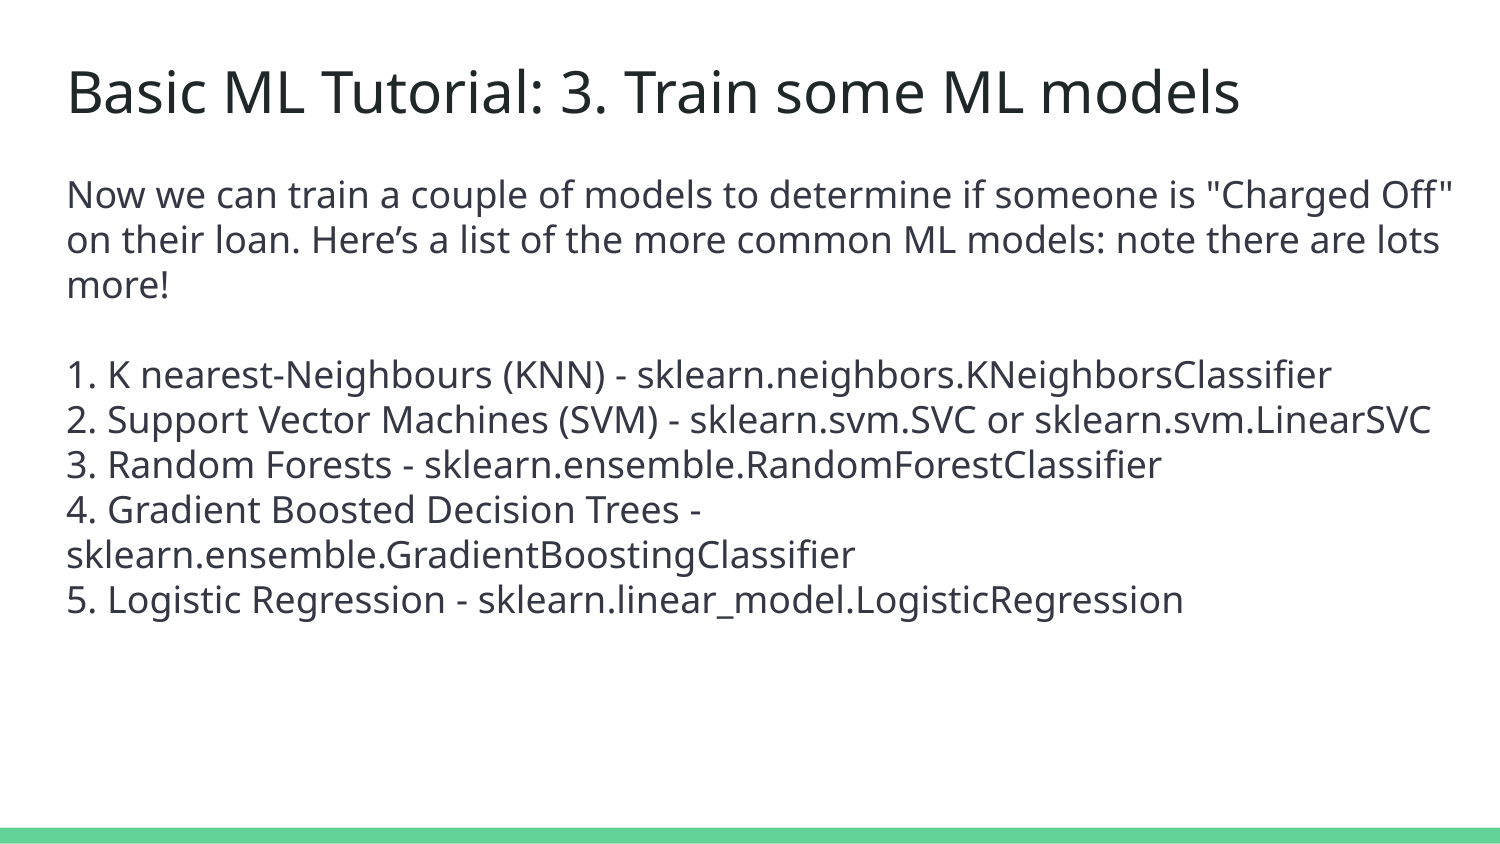

# Basic ML Tutorial: 3. Train some ML models
Now we can train a couple of models to determine if someone is "Charged Off" on their loan. Here’s a list of the more common ML models: note there are lots more!
1. K nearest-Neighbours (KNN) - sklearn.neighbors.KNeighborsClassifier
2. Support Vector Machines (SVM) - sklearn.svm.SVC or sklearn.svm.LinearSVC
3. Random Forests - sklearn.ensemble.RandomForestClassifier
4. Gradient Boosted Decision Trees - sklearn.ensemble.GradientBoostingClassifier
5. Logistic Regression - sklearn.linear_model.LogisticRegression